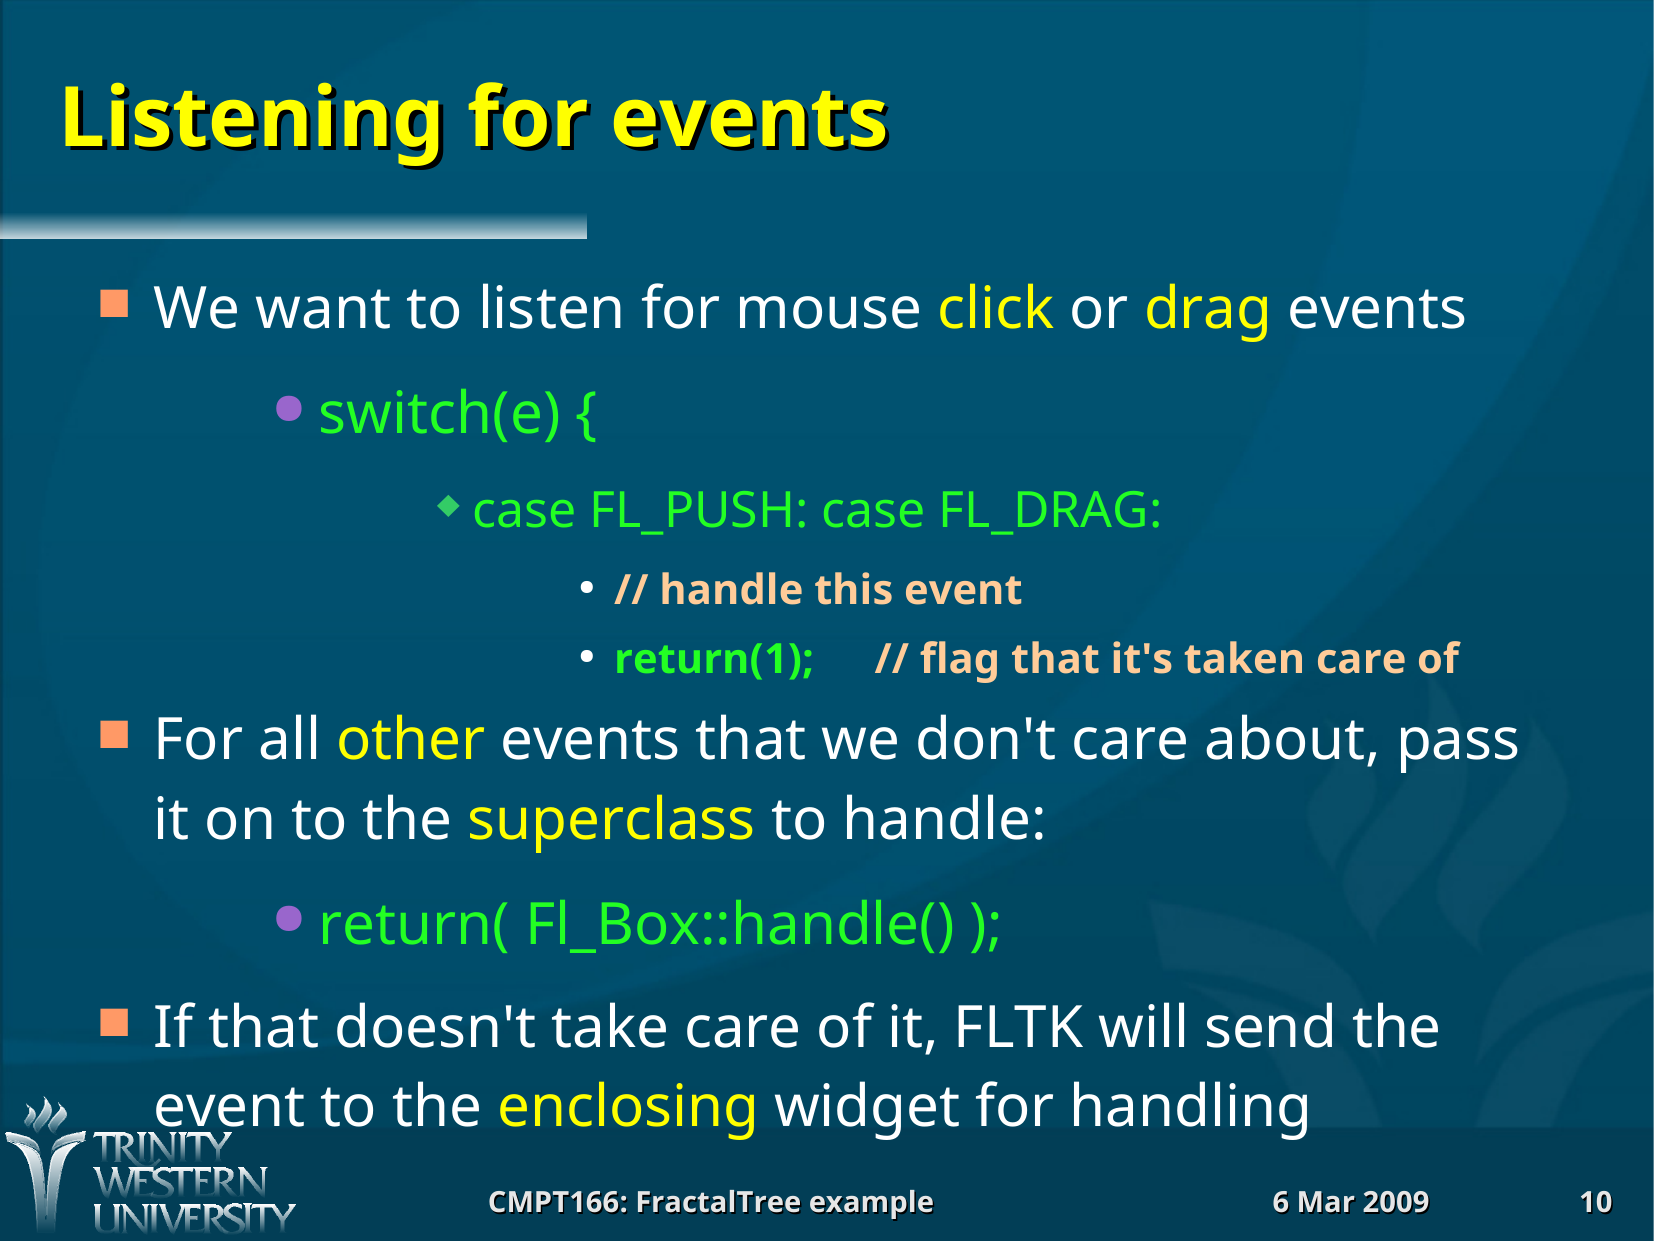

# Listening for events
We want to listen for mouse click or drag events
switch(e) {
case FL_PUSH: case FL_DRAG:
// handle this event
return(1);	// flag that it's taken care of
For all other events that we don't care about, pass it on to the superclass to handle:
return( Fl_Box::handle() );
If that doesn't take care of it, FLTK will send the event to the enclosing widget for handling
CMPT166: FractalTree example
6 Mar 2009
10